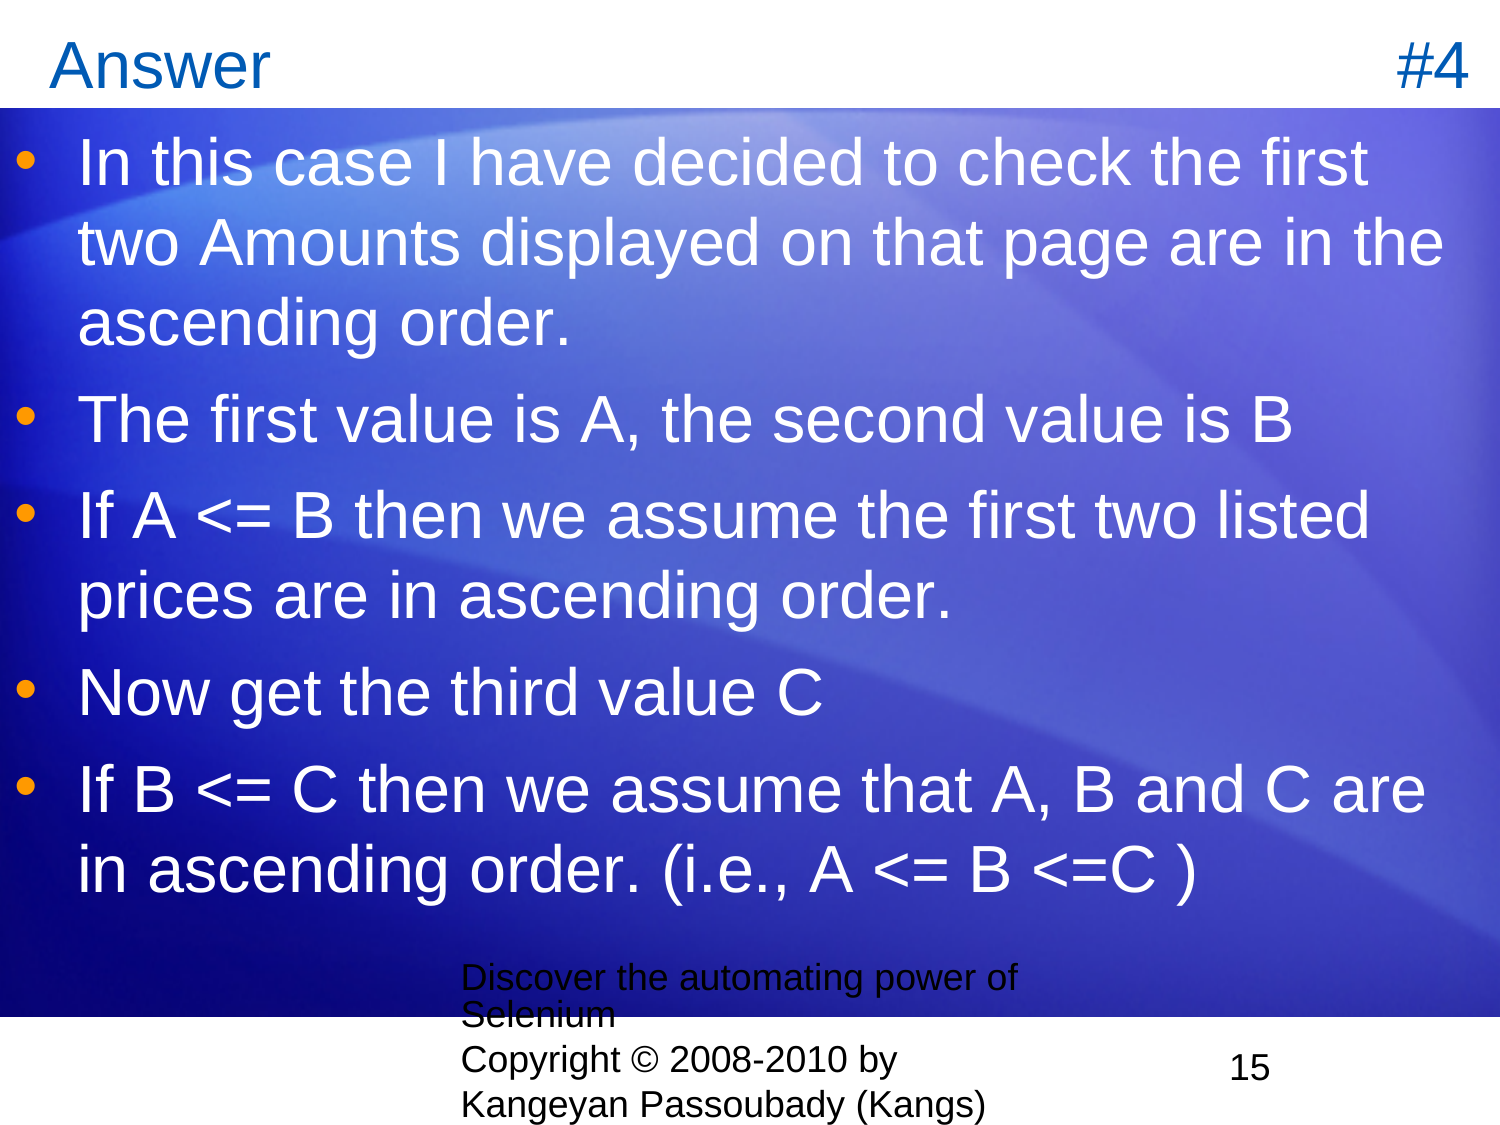

# Answer #4
In this case I have decided to check the first two Amounts displayed on that page are in the ascending order.
The first value is A, the second value is B
If A <= B then we assume the first two listed prices are in ascending order.
Now get the third value C
If B <= C then we assume that A, B and C are in ascending order. (i.e., A <= B <=C )
Discover the automating power of Selenium
15